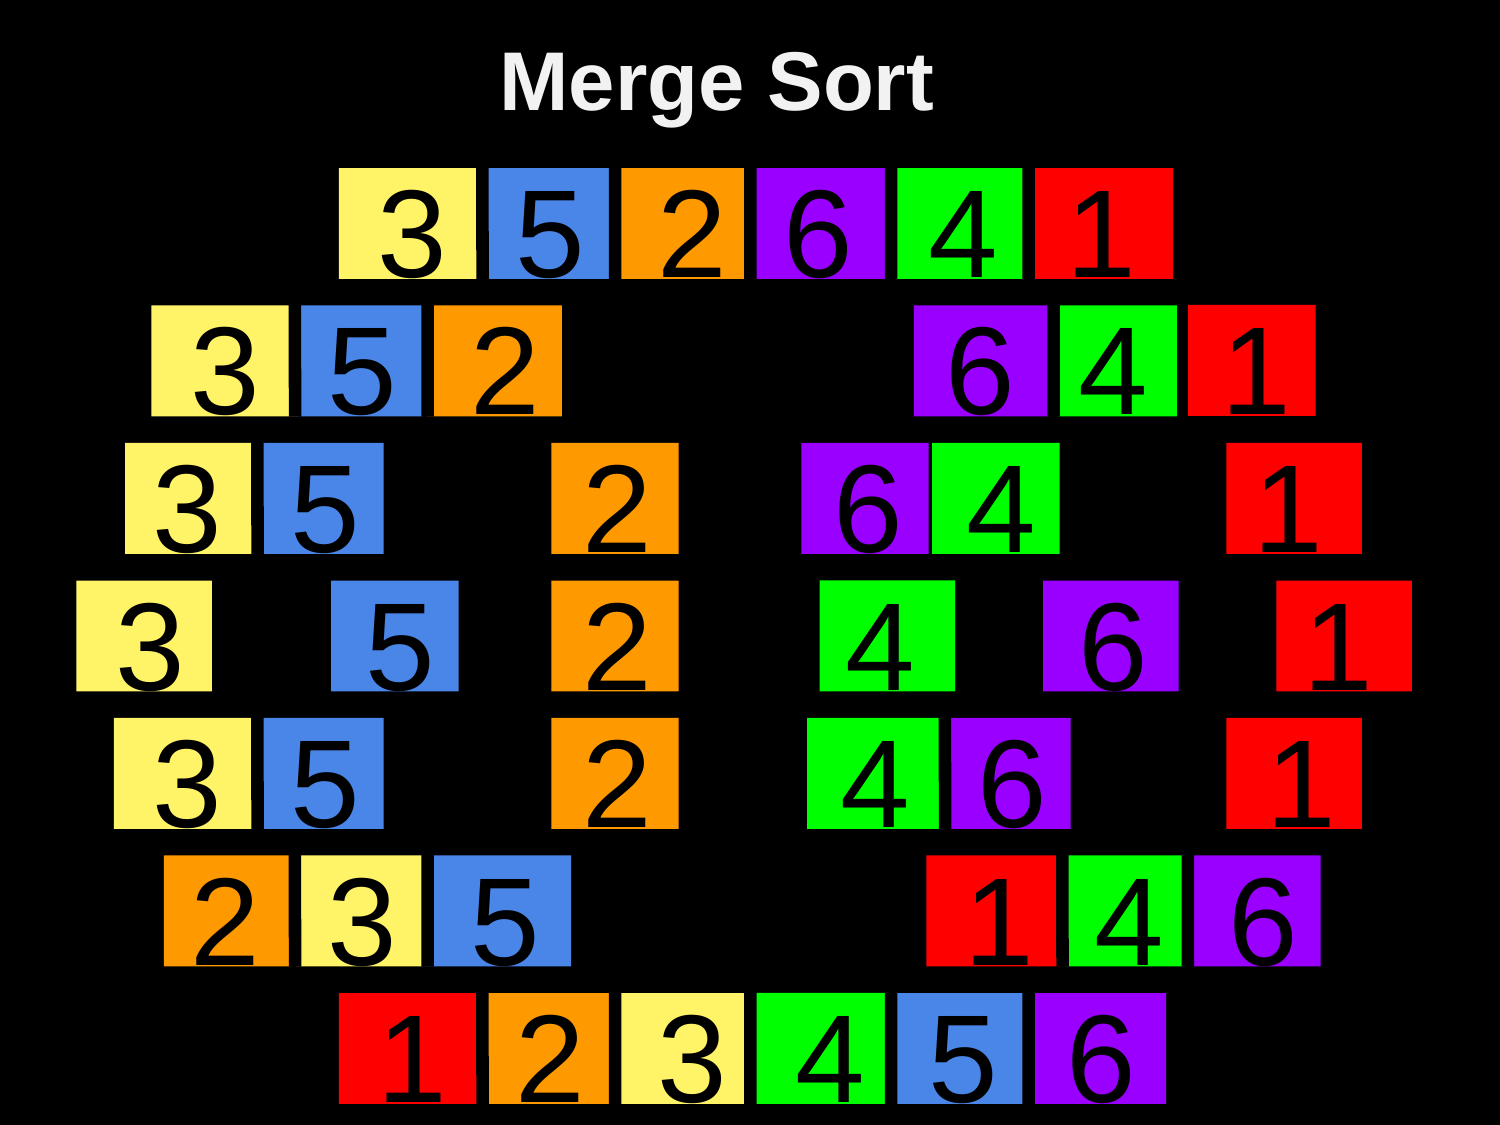

Merge Sort
3
5
2
6
4
1
3
5
2
6
4
1
3
5
2
6
4
1
3
5
2
4
6
1
3
5
2
4
6
1
2
3
5
1
4
6
1
2
3
4
5
6